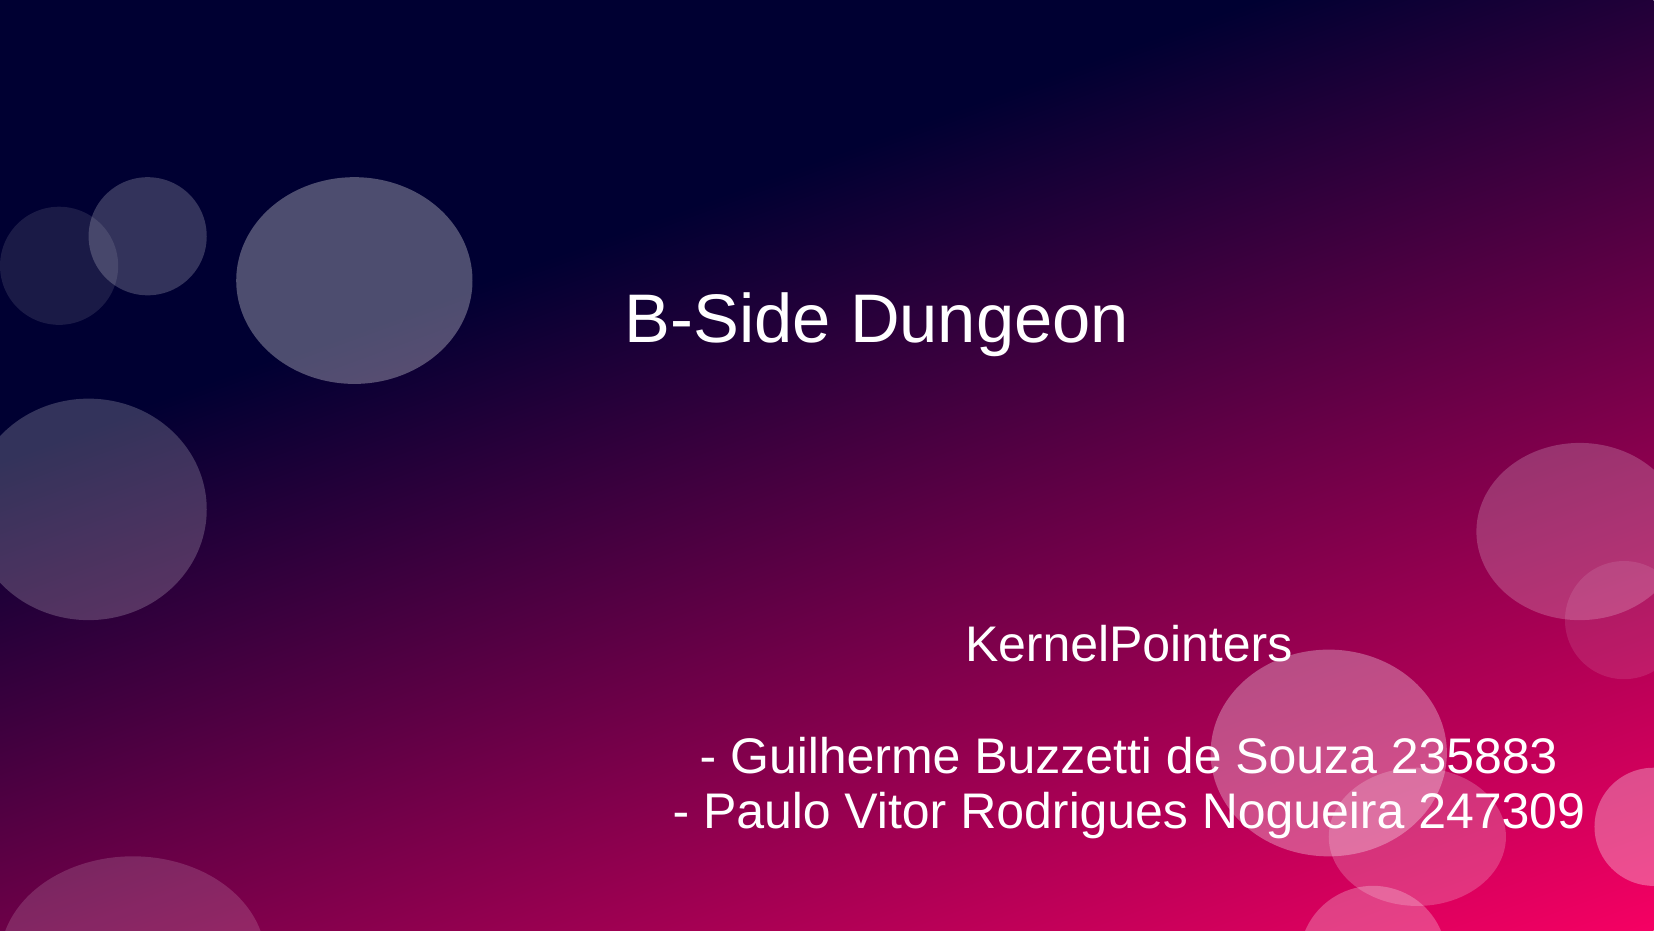

# B-Side Dungeon
KernelPointers
- Guilherme Buzzetti de Souza 235883
- Paulo Vitor Rodrigues Nogueira 247309